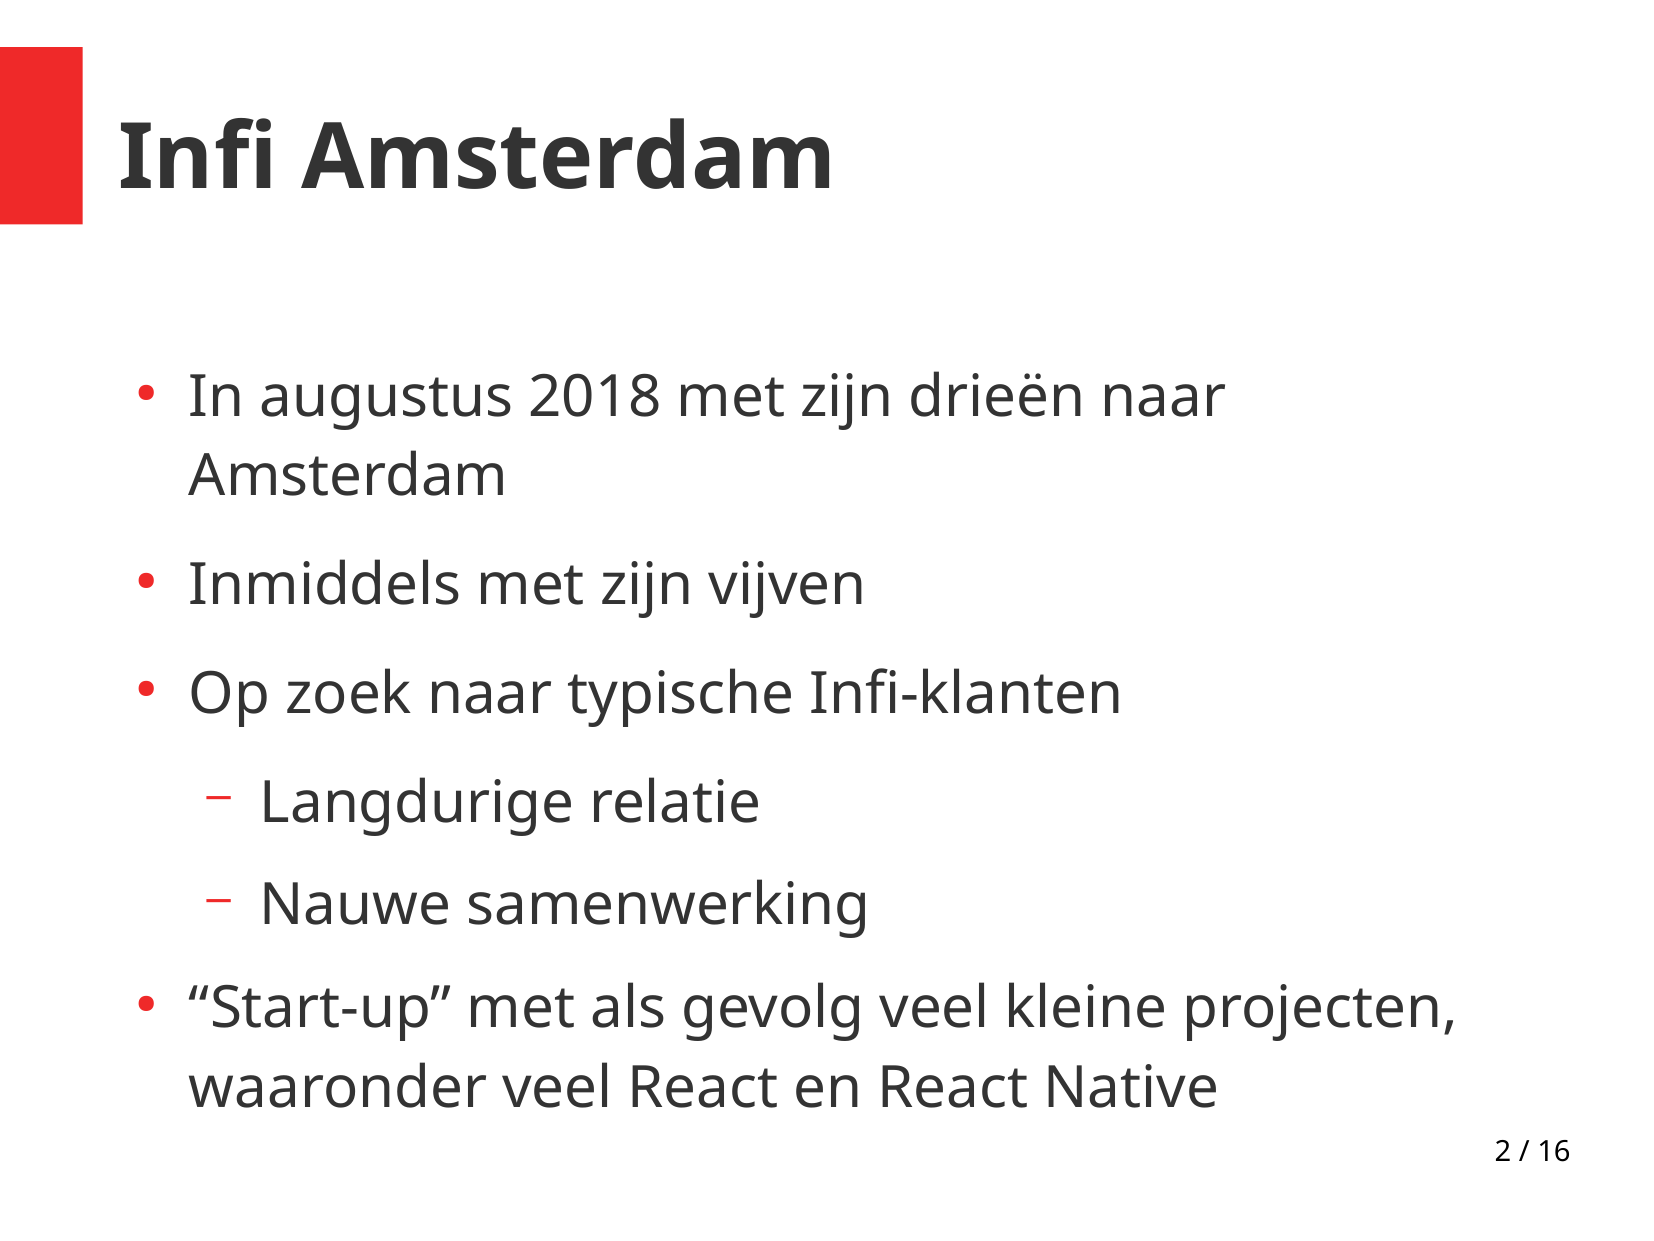

# Infi Amsterdam
In augustus 2018 met zijn drieën naar Amsterdam
Inmiddels met zijn vijven
Op zoek naar typische Infi-klanten
Langdurige relatie
Nauwe samenwerking
“Start-up” met als gevolg veel kleine projecten, waaronder veel React en React Native
2